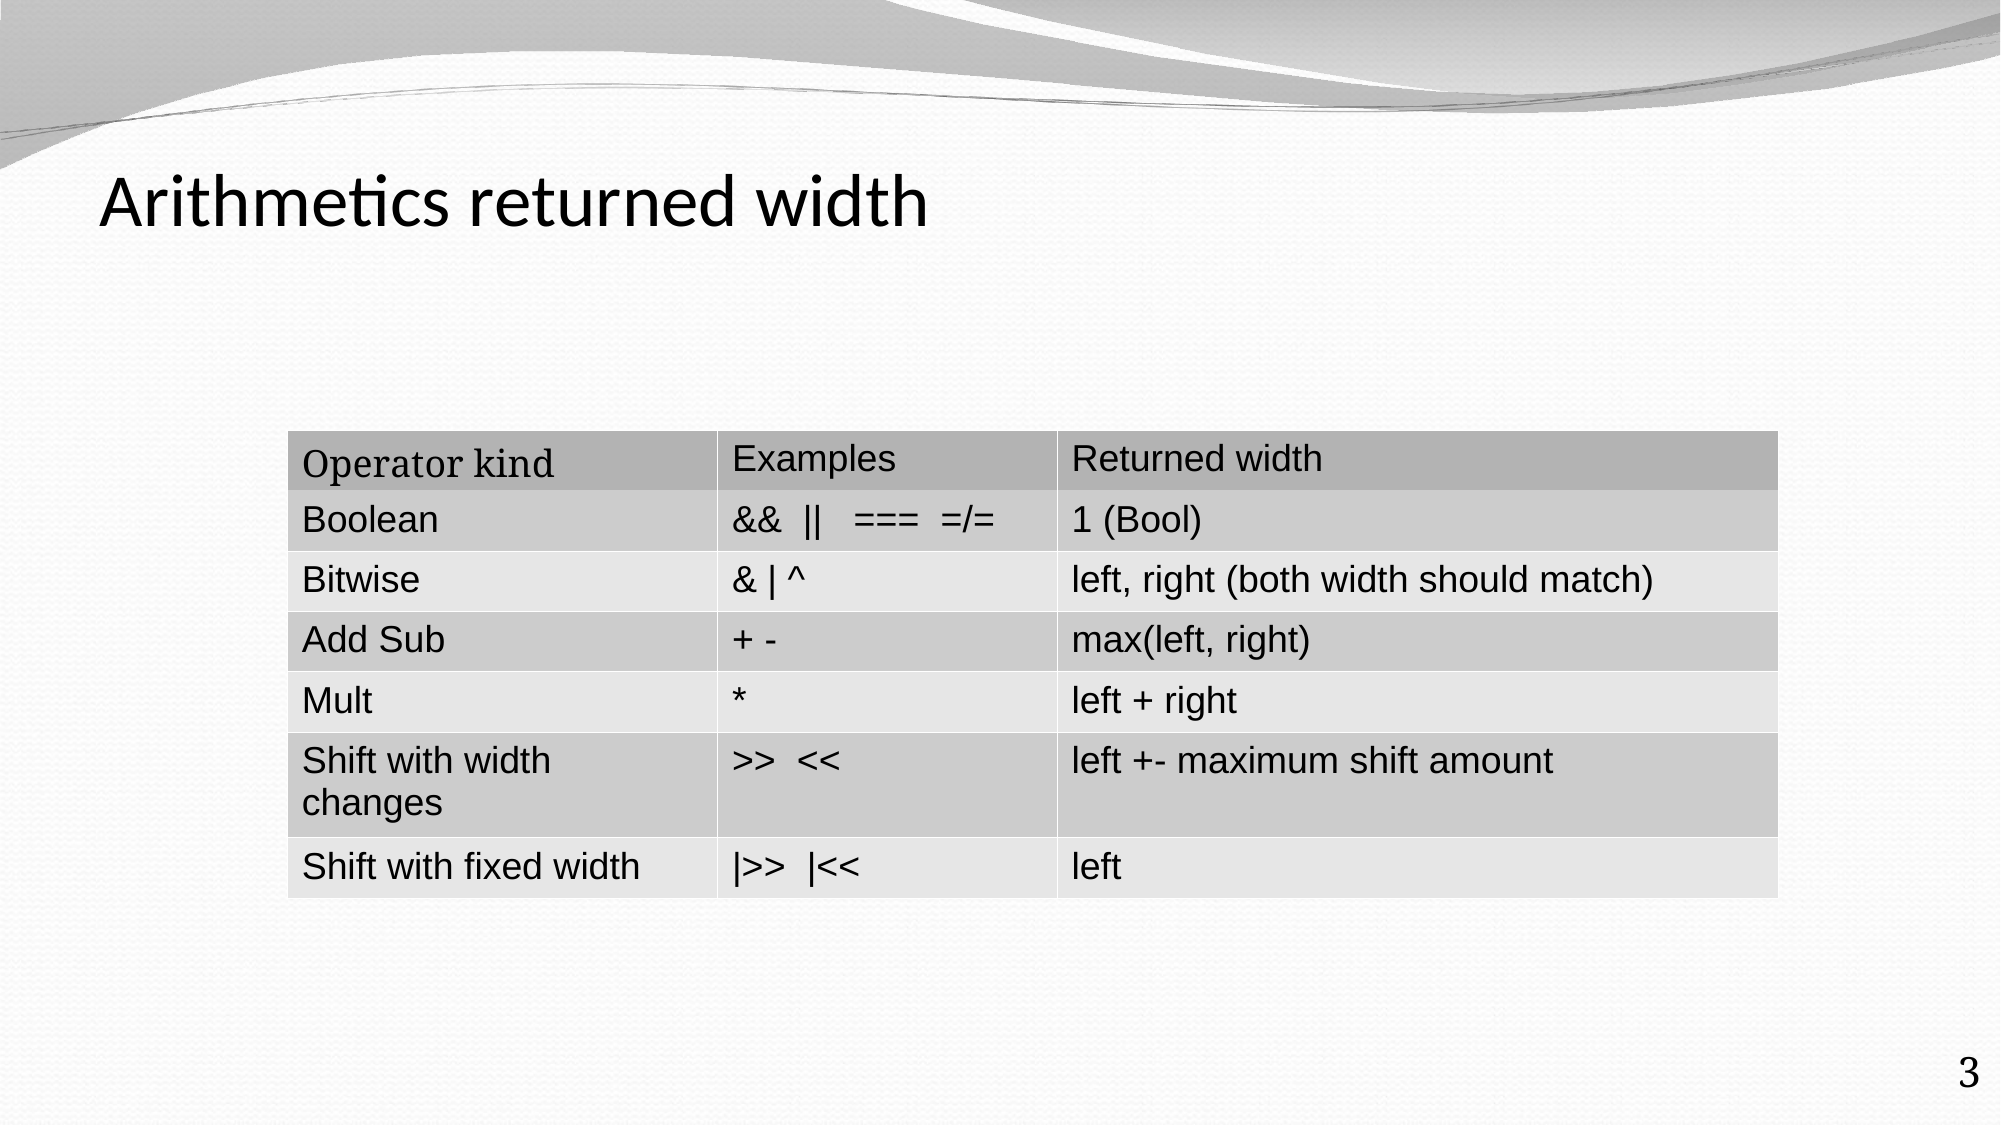

# Arithmetics returned width
| Operator kind | Examples | Returned width |
| --- | --- | --- |
| Boolean | && || === =/= | 1 (Bool) |
| Bitwise | & | ^ | left, right (both width should match) |
| Add Sub | + - | max(left, right) |
| Mult | \* | left + right |
| Shift with width changes | >> << | left +- maximum shift amount |
| Shift with fixed width | |>> |<< | left |